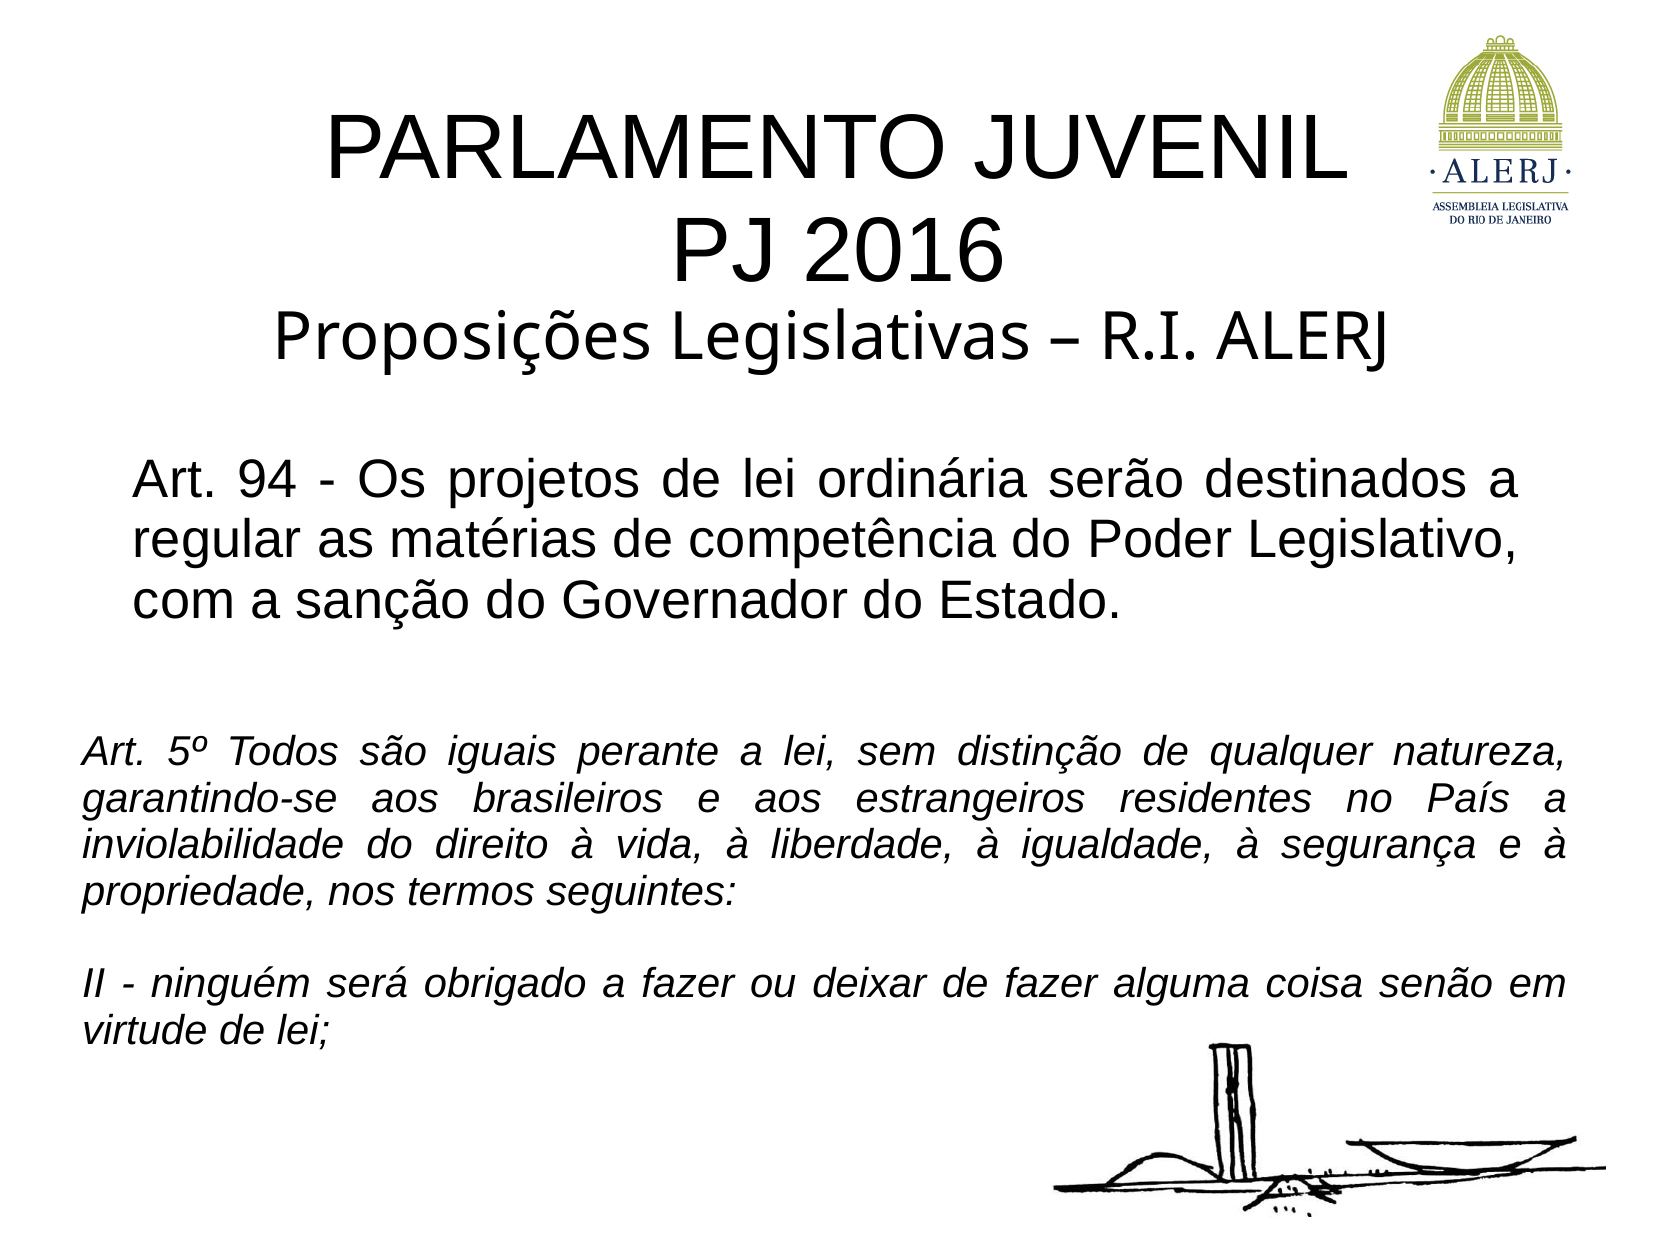

# PARLAMENTO JUVENIL PJ 2016
Proposições Legislativas – R.I. ALERJ
Art. 94 - Os projetos de lei ordinária serão destinados a regular as matérias de competência do Poder Legislativo, com a sanção do Governador do Estado.
Art. 5º Todos são iguais perante a lei, sem distinção de qualquer natureza, garantindo-se aos brasileiros e aos estrangeiros residentes no País a inviolabilidade do direito à vida, à liberdade, à igualdade, à segurança e à propriedade, nos termos seguintes:
II - ninguém será obrigado a fazer ou deixar de fazer alguma coisa senão em virtude de lei;